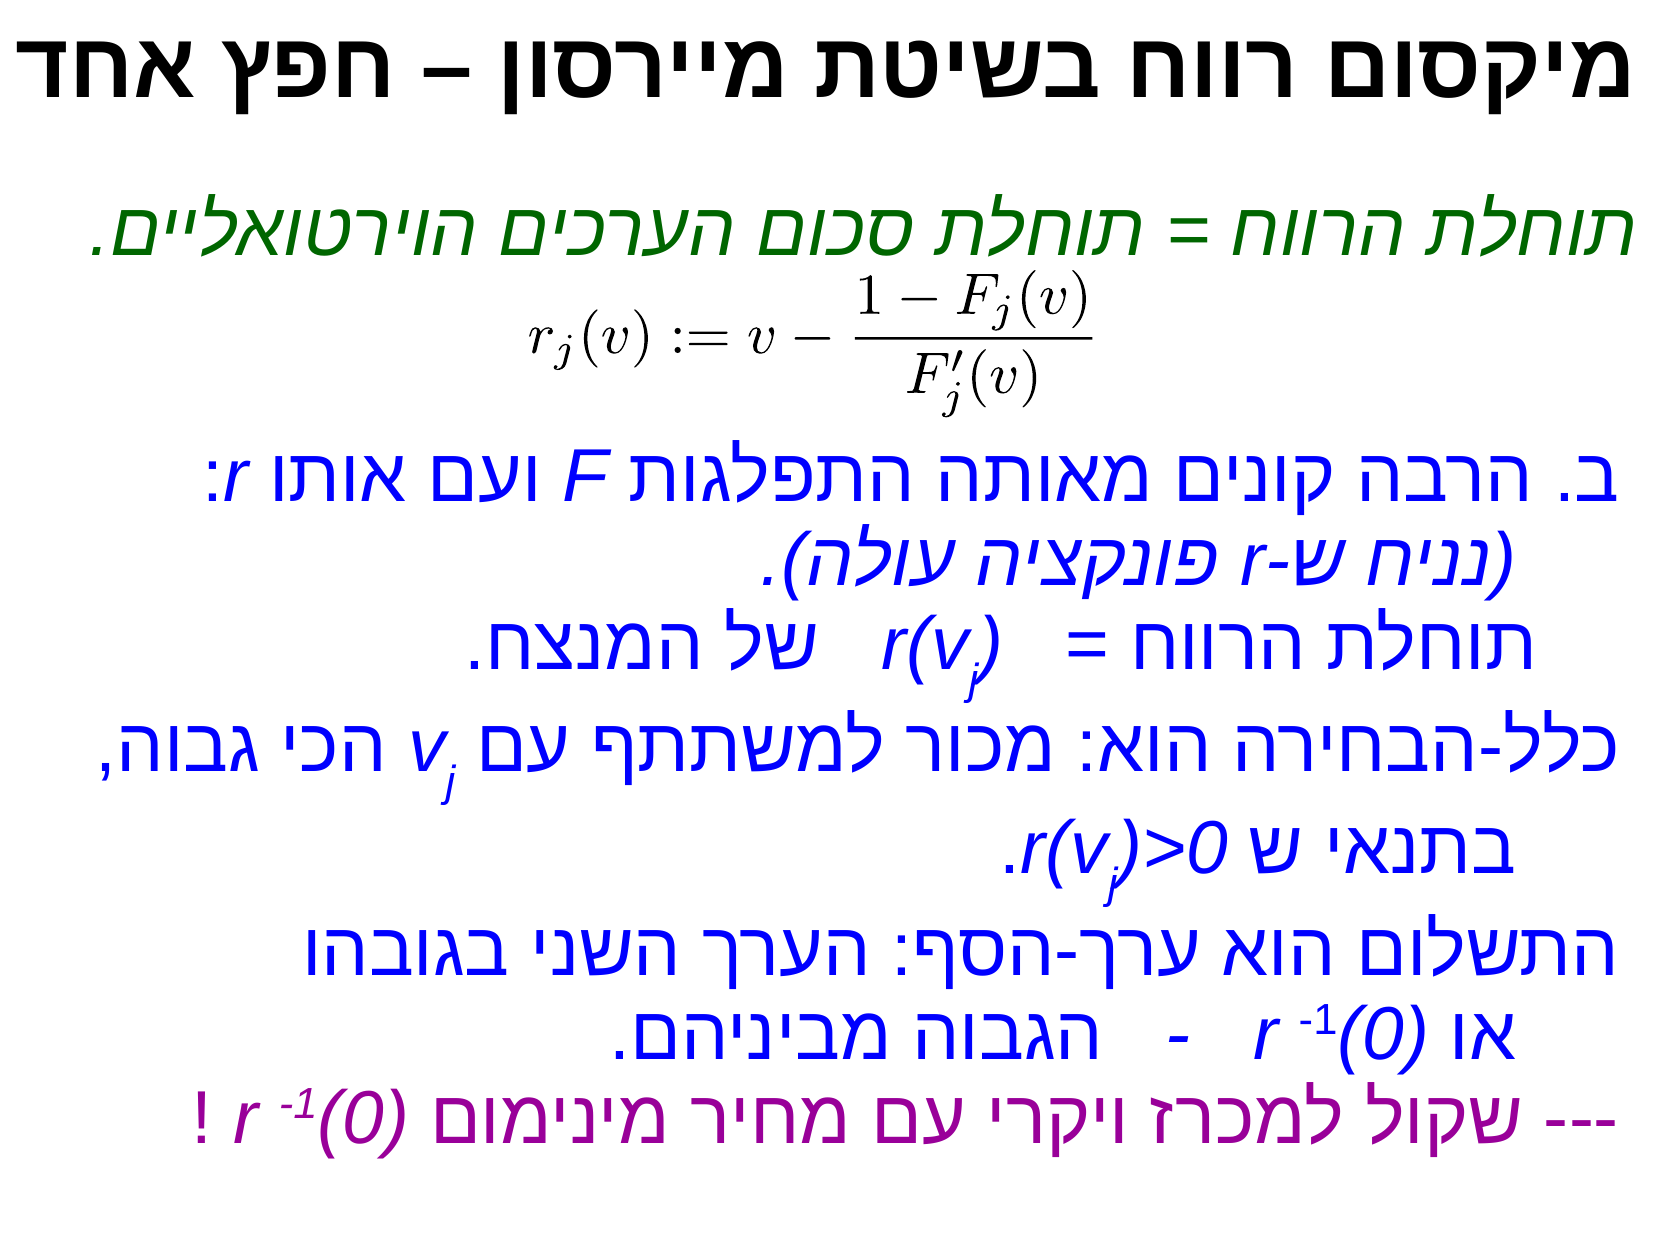

# מיקסום רווח בשיטת מיירסון – חפץ אחד
תוחלת הרווח = תוחלת סכום הערכים הוירטואליים.
ב. הרבה קונים מאותה התפלגות F ועם אותו r:
 (נניח ש-r פונקציה עולה).
 תוחלת הרווח = r(vj) של המנצח.
כלל-הבחירה הוא: מכור למשתתף עם vj הכי גבוה,
 בתנאי ש r(vj)>0.
התשלום הוא ערך-הסף: הערך השני בגובהו
 או r -1(0) - הגבוה מביניהם.
--- שקול למכרז ויקרי עם מחיר מינימום r -1(0) !